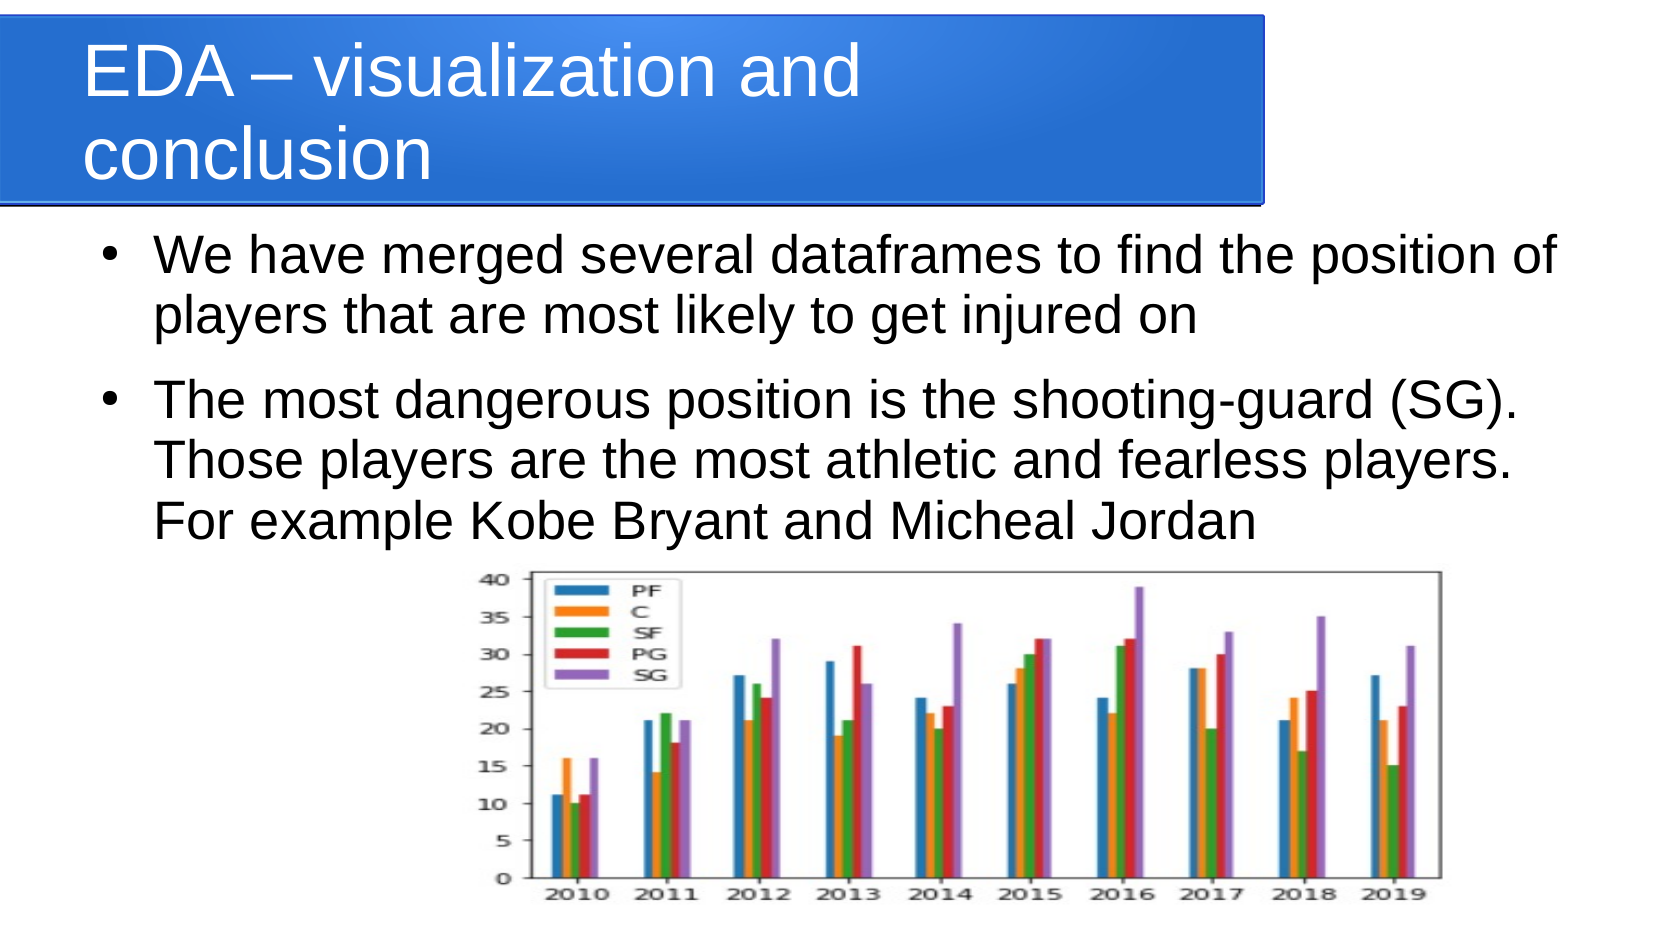

# EDA – visualization and conclusion
We have merged several dataframes to find the position of players that are most likely to get injured on
The most dangerous position is the shooting-guard (SG). Those players are the most athletic and fearless players. For example Kobe Bryant and Micheal Jordan